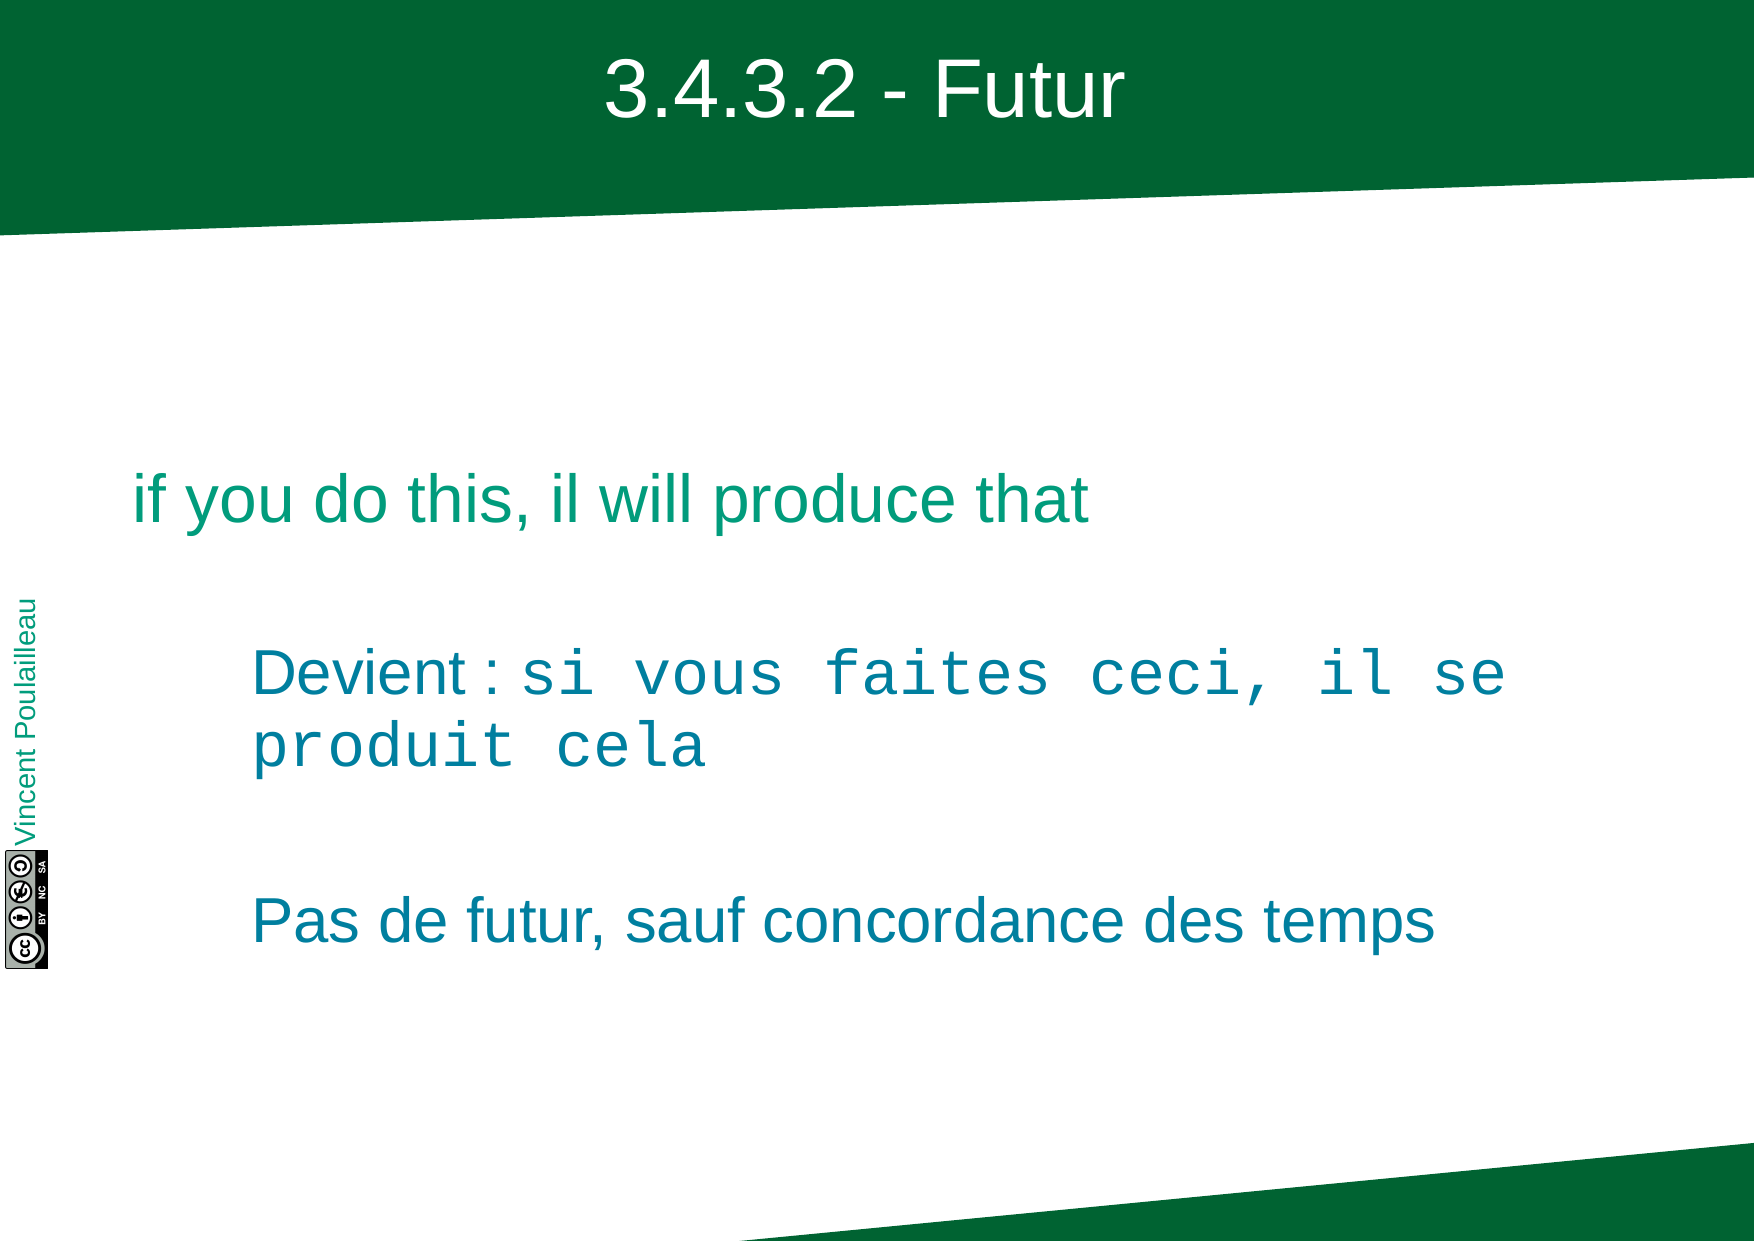

3.4.3.2 - Futur
if you do this, il will produce that
Devient : si vous faites ceci, il se produit cela
Pas de futur, sauf concordance des temps
© 2019 Vincent Poulailleau